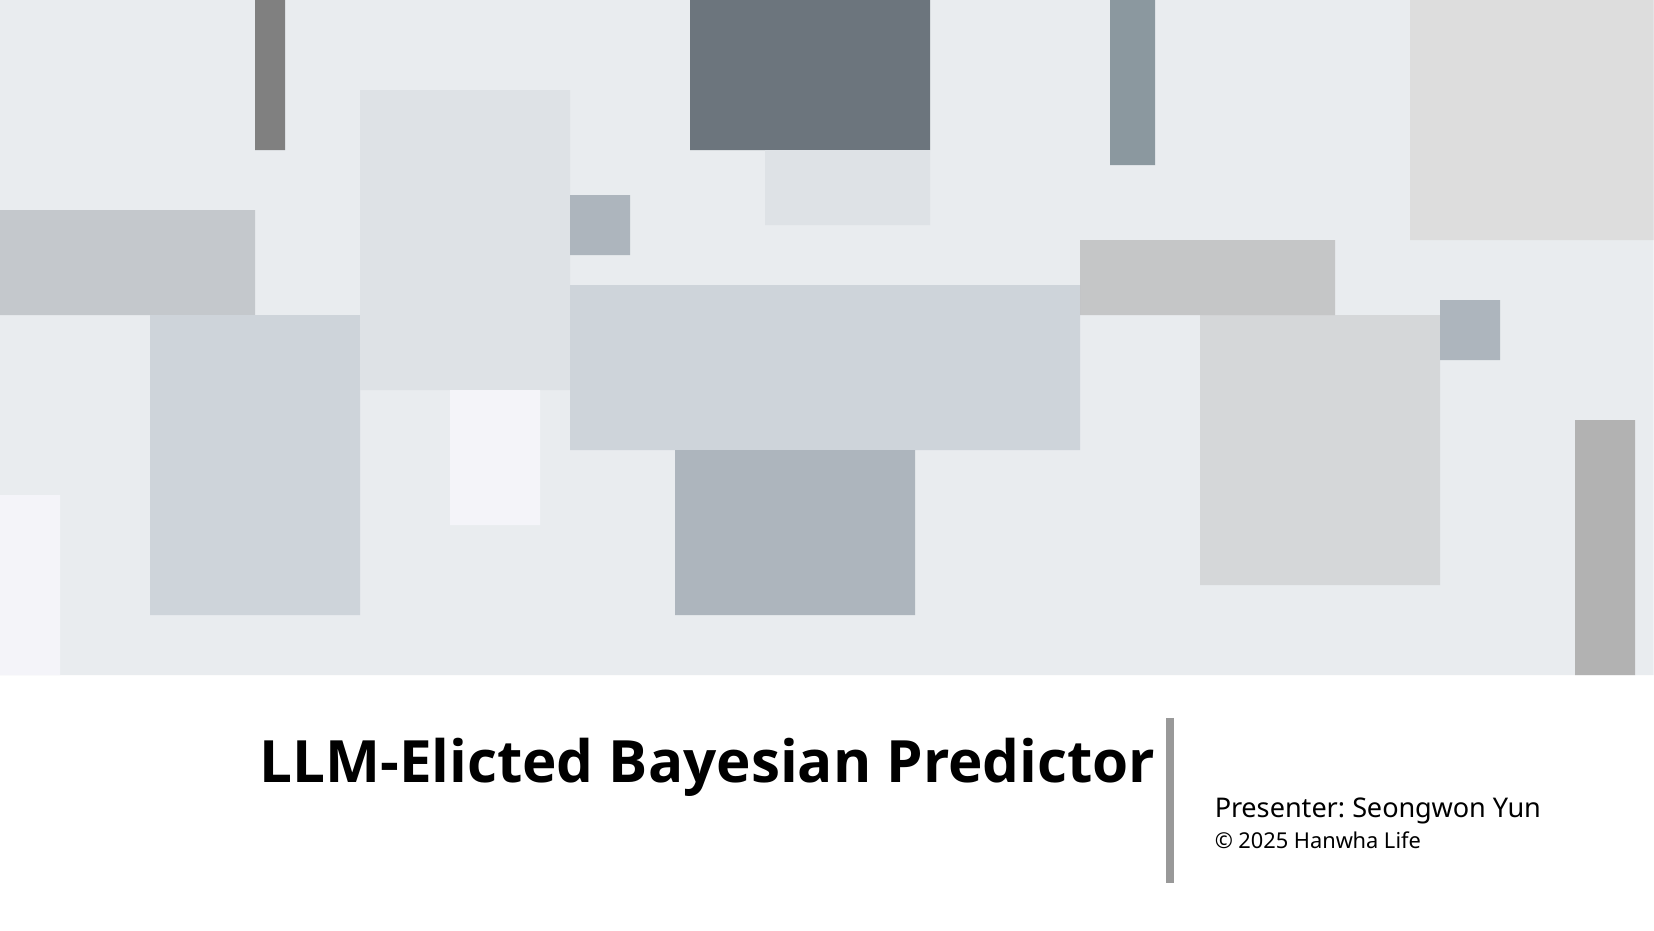

LLM-Elicted Bayesian Predictor
Presenter: Seongwon Yun
© 2025 Hanwha Life